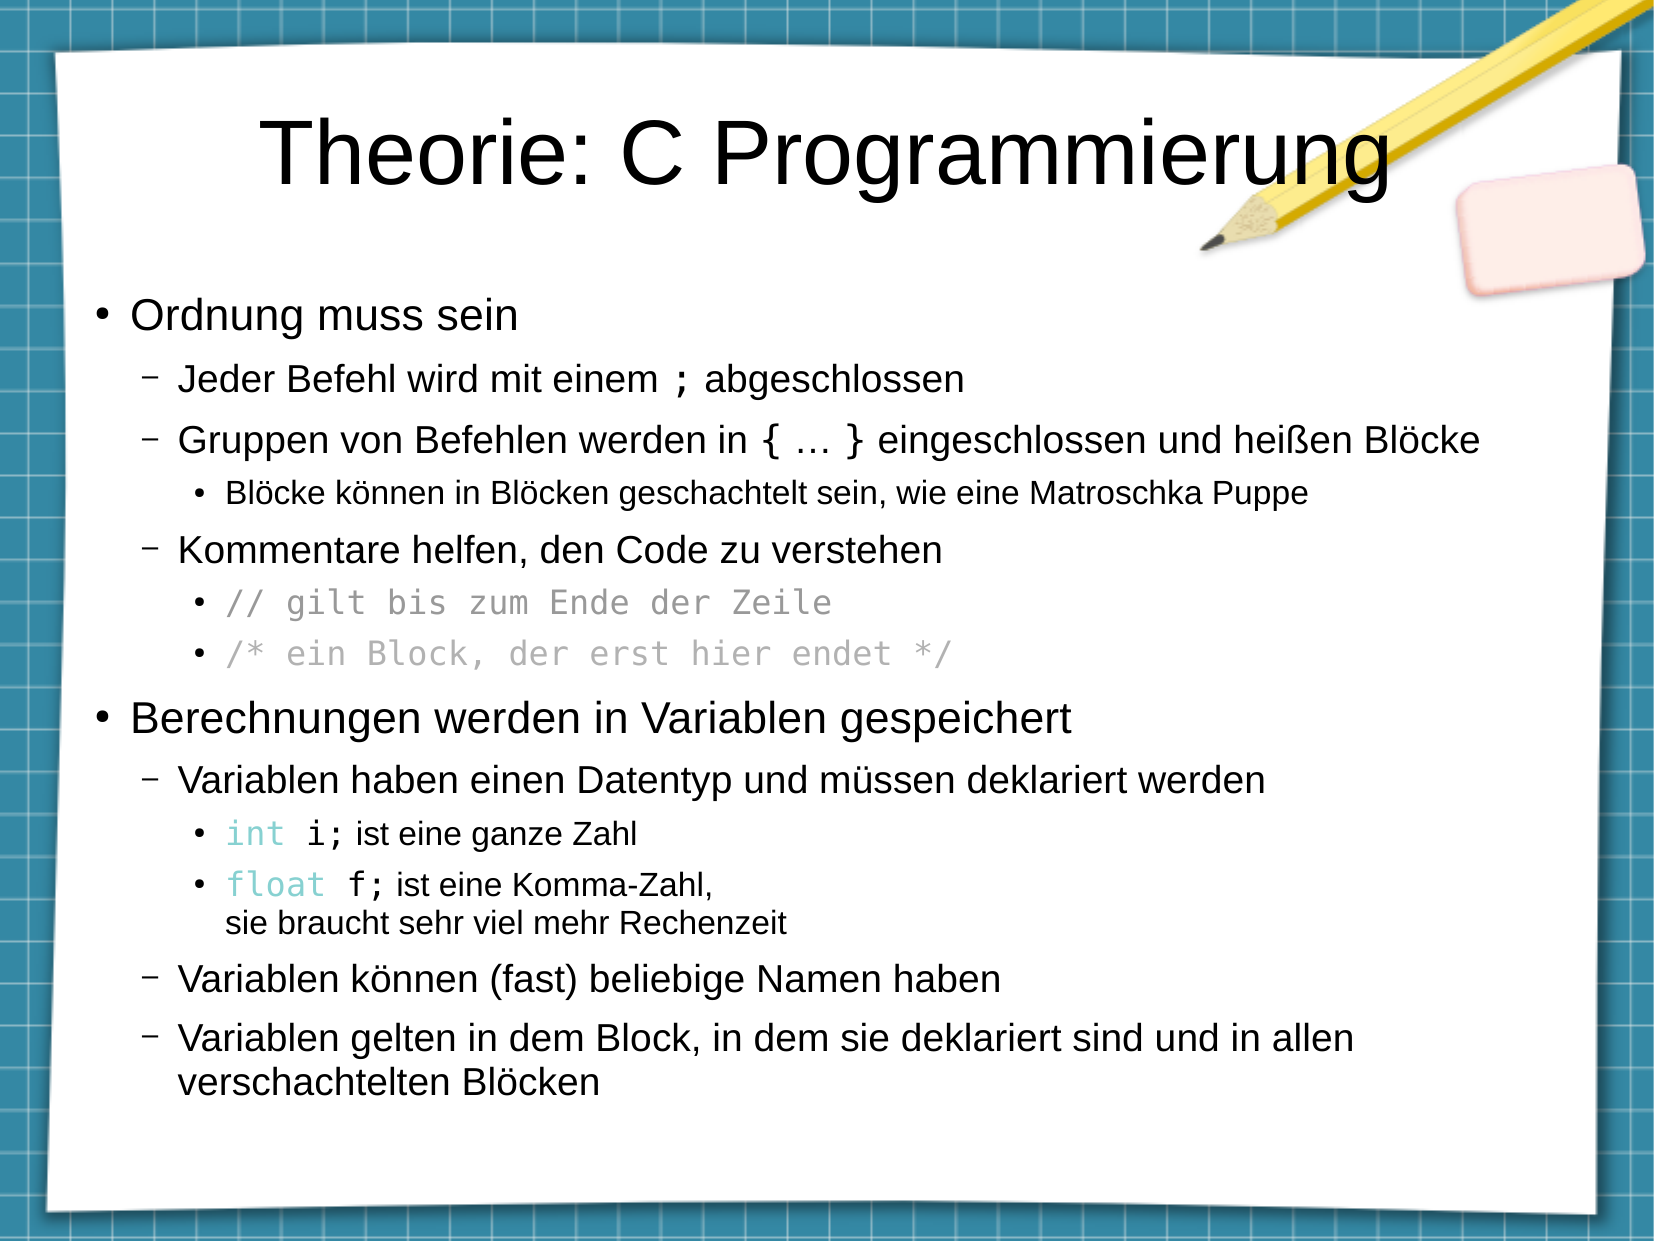

# Theorie: C Programmierung
Ordnung muss sein
Jeder Befehl wird mit einem ; abgeschlossen
Gruppen von Befehlen werden in { … } eingeschlossen und heißen Blöcke
Blöcke können in Blöcken geschachtelt sein, wie eine Matroschka Puppe
Kommentare helfen, den Code zu verstehen
// gilt bis zum Ende der Zeile
/* ein Block, der erst hier endet */
Berechnungen werden in Variablen gespeichert
Variablen haben einen Datentyp und müssen deklariert werden
int i; ist eine ganze Zahl
float f; ist eine Komma-Zahl,
sie braucht sehr viel mehr Rechenzeit
Variablen können (fast) beliebige Namen haben
Variablen gelten in dem Block, in dem sie deklariert sind und in allen verschachtelten Blöcken